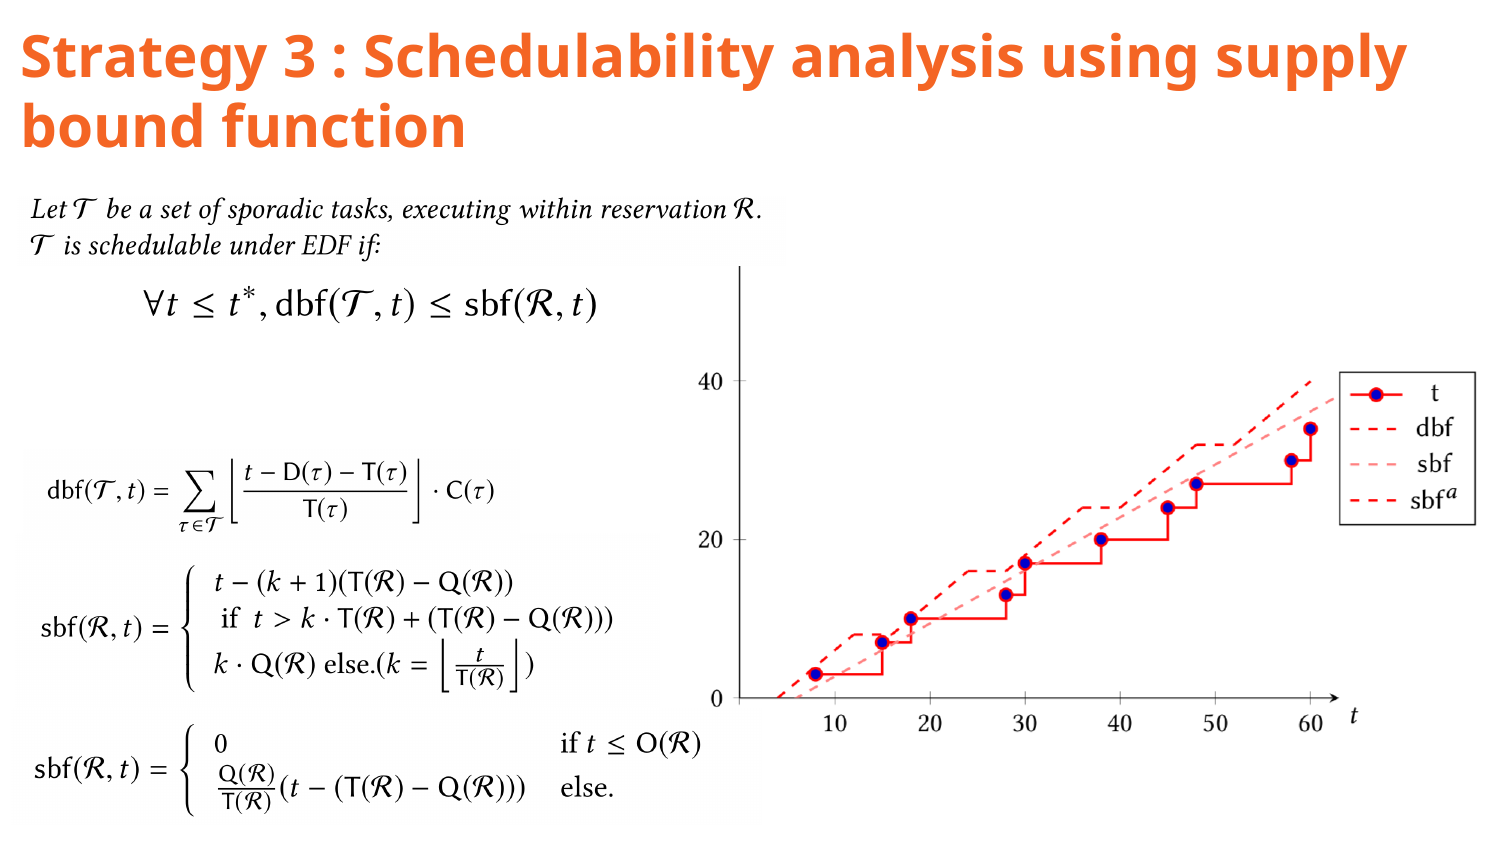

# Strategy 3 : Schedulability analysis using supply bound function